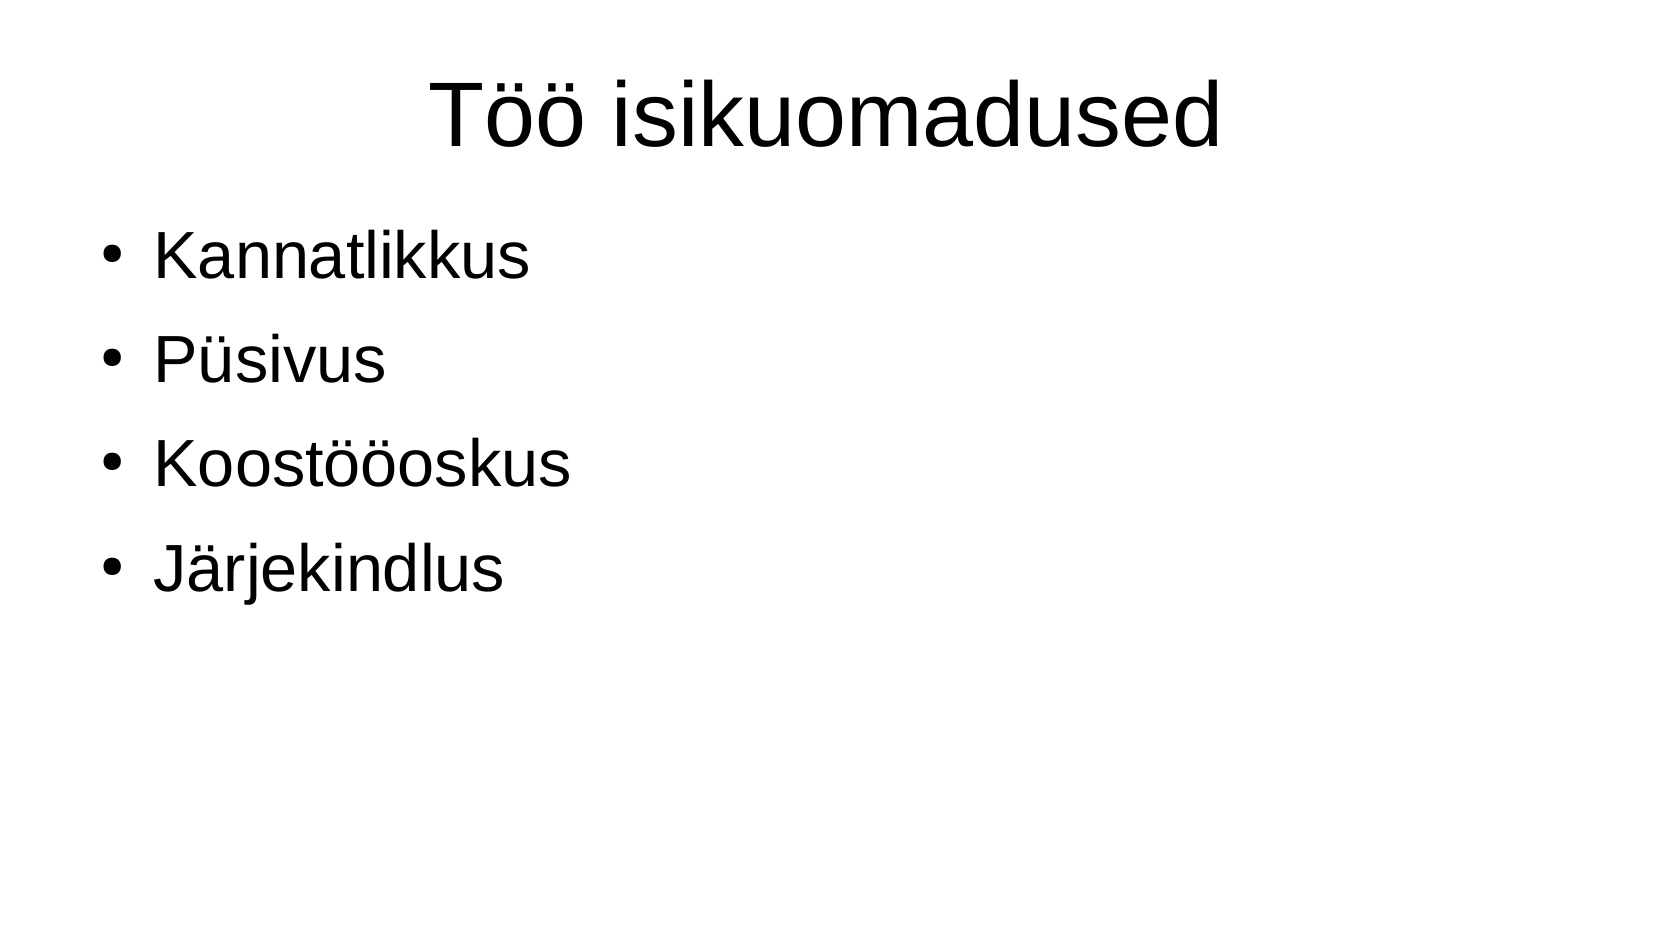

# Töö isikuomadused
Kannatlikkus
Püsivus
Koostööoskus
Järjekindlus